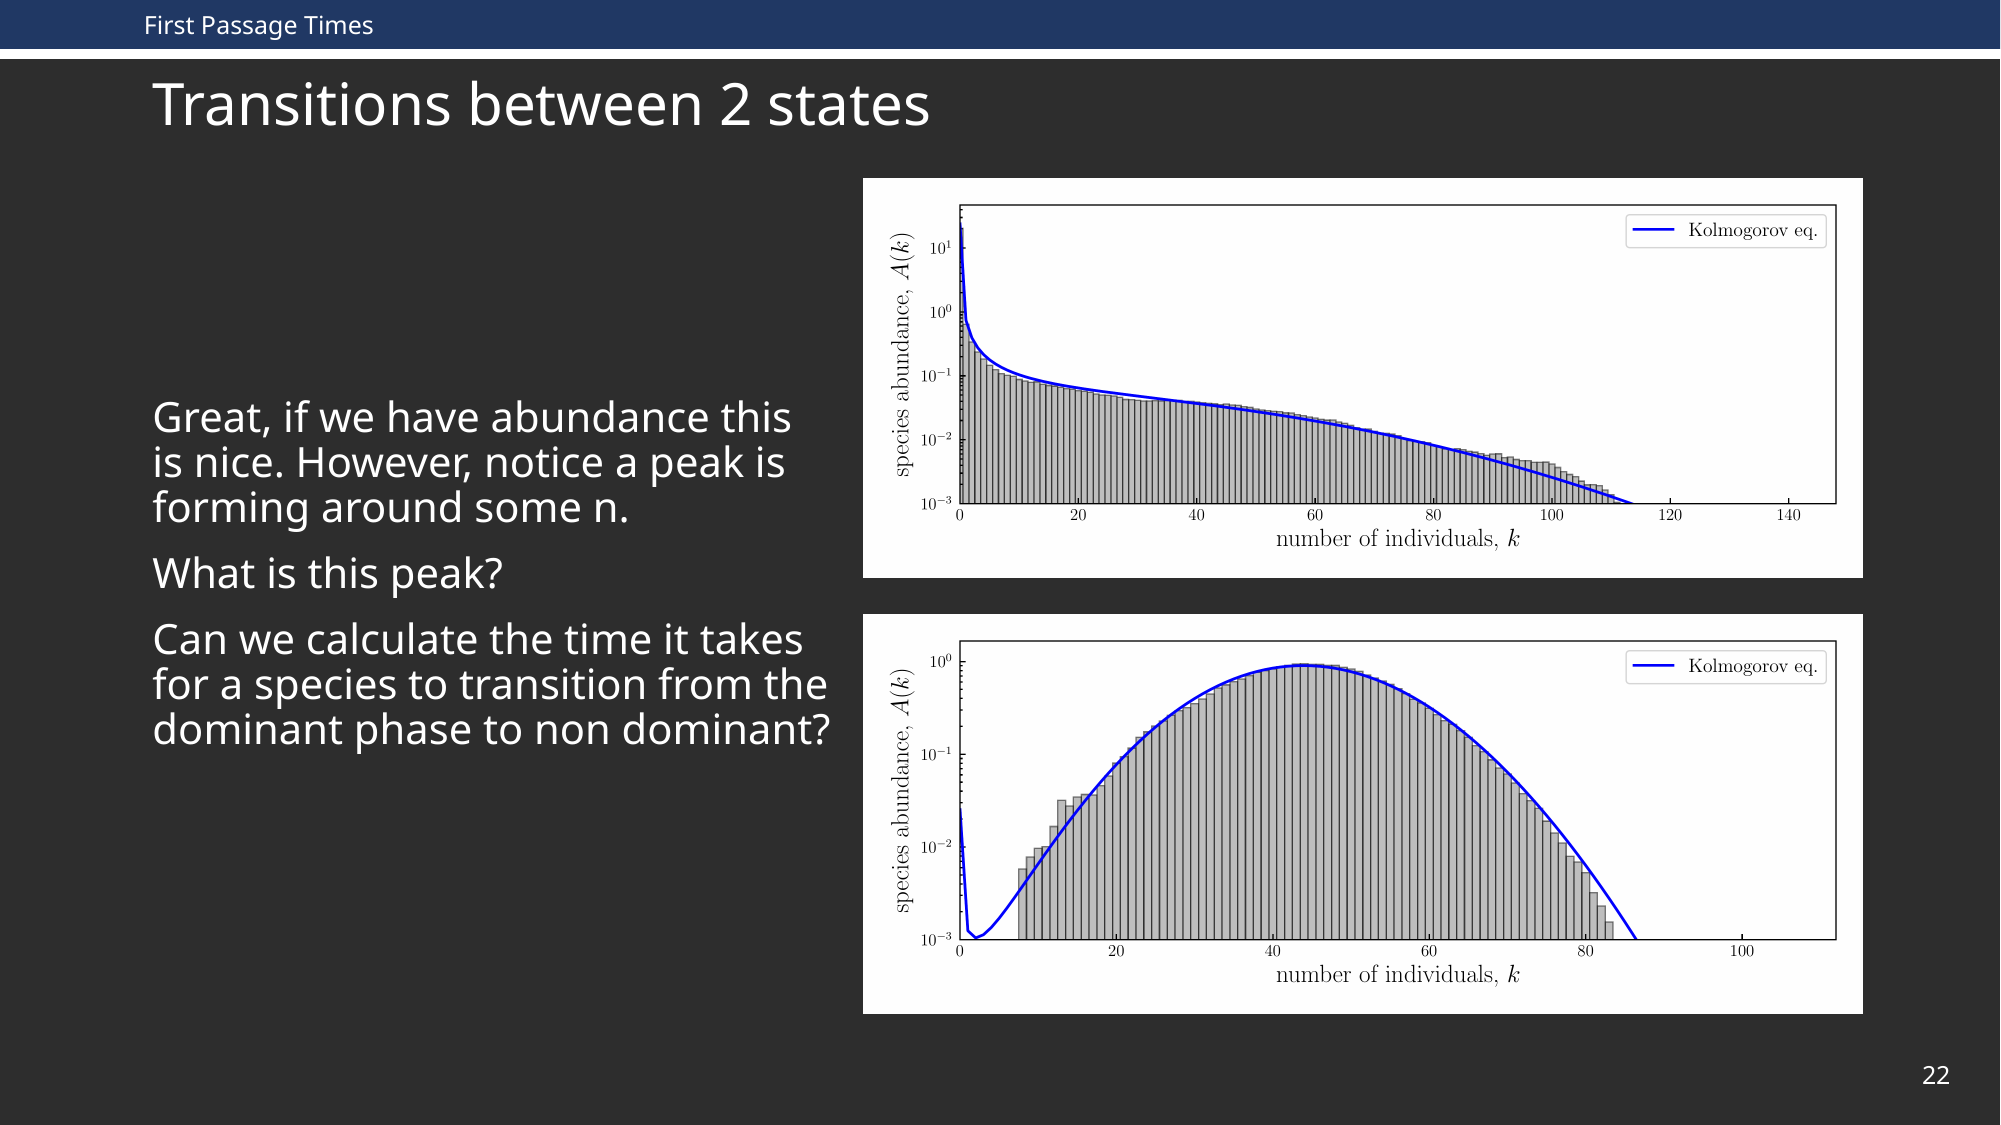

First Passage Times
# Transitions between 2 states
Great, if we have abundance this is nice. However, notice a peak is forming around some n.
What is this peak?
Can we calculate the time it takes for a species to transition from the dominant phase to non dominant?